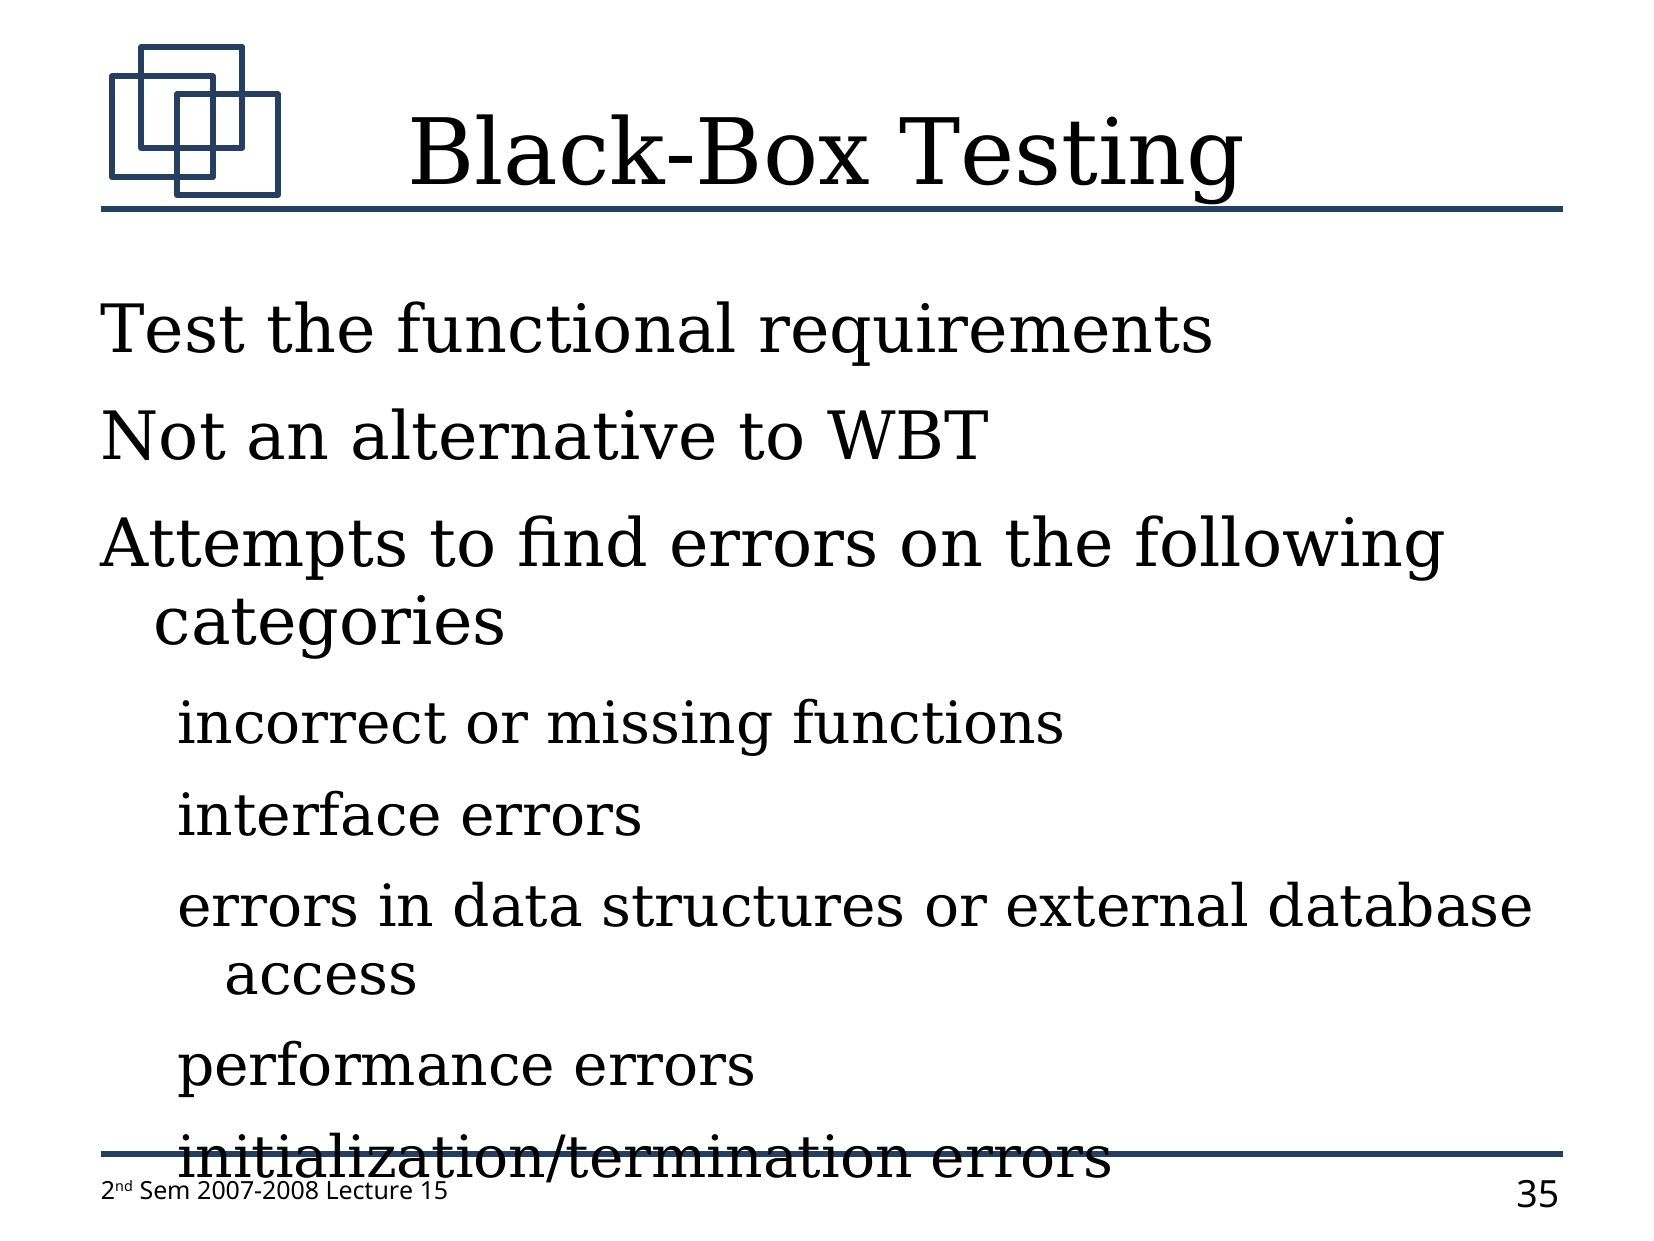

# Black-Box Testing
Test the functional requirements
Not an alternative to WBT
Attempts to find errors on the following categories
incorrect or missing functions
interface errors
errors in data structures or external database access
performance errors
initialization/termination errors